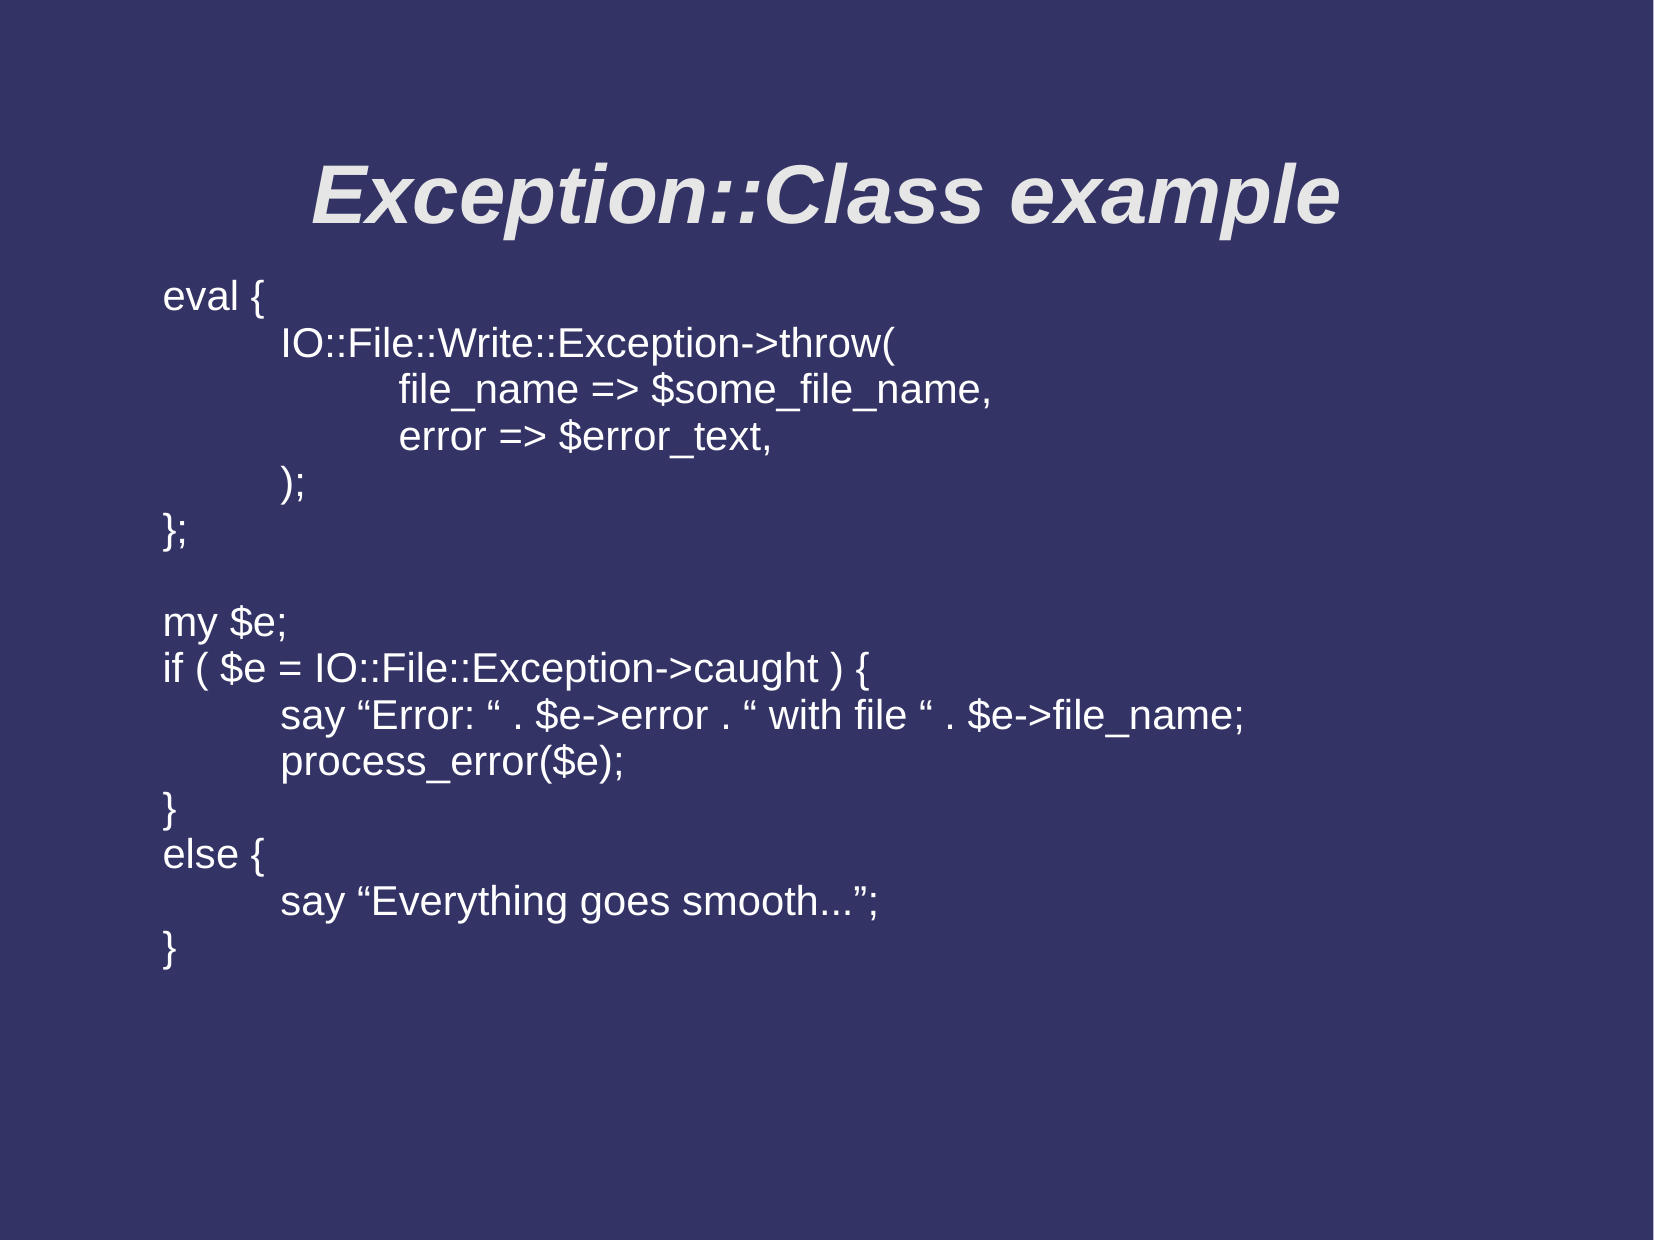

# Exception::Class example
eval {
	IO::File::Write::Exception->throw(
		file_name => $some_file_name,
		error => $error_text,
	);
};
my $e;
if ( $e = IO::File::Exception->caught ) {
	say “Error: “ . $e->error . “ with file “ . $e->file_name;
	process_error($e);
}
else {
	say “Everything goes smooth...”;
}